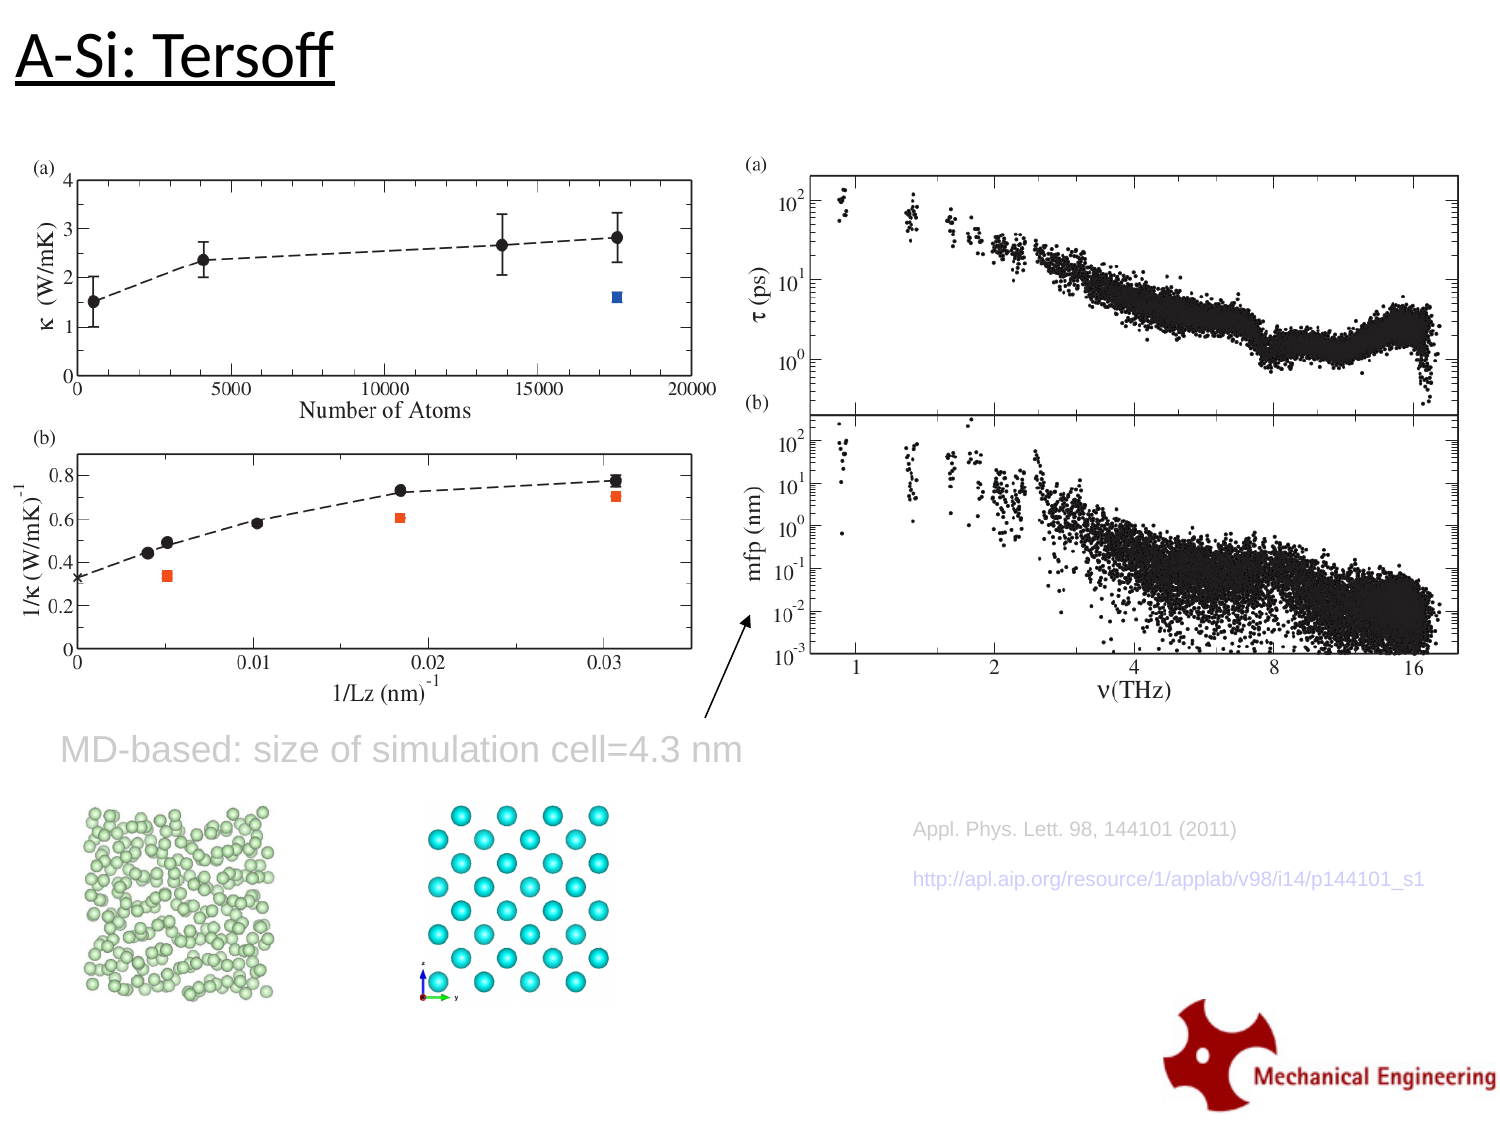

# A-Si: Tersoff
MD-based: size of simulation cell=4.3 nm
Appl. Phys. Lett. 98, 144101 (2011)
http://apl.aip.org/resource/1/applab/v98/i14/p144101_s1